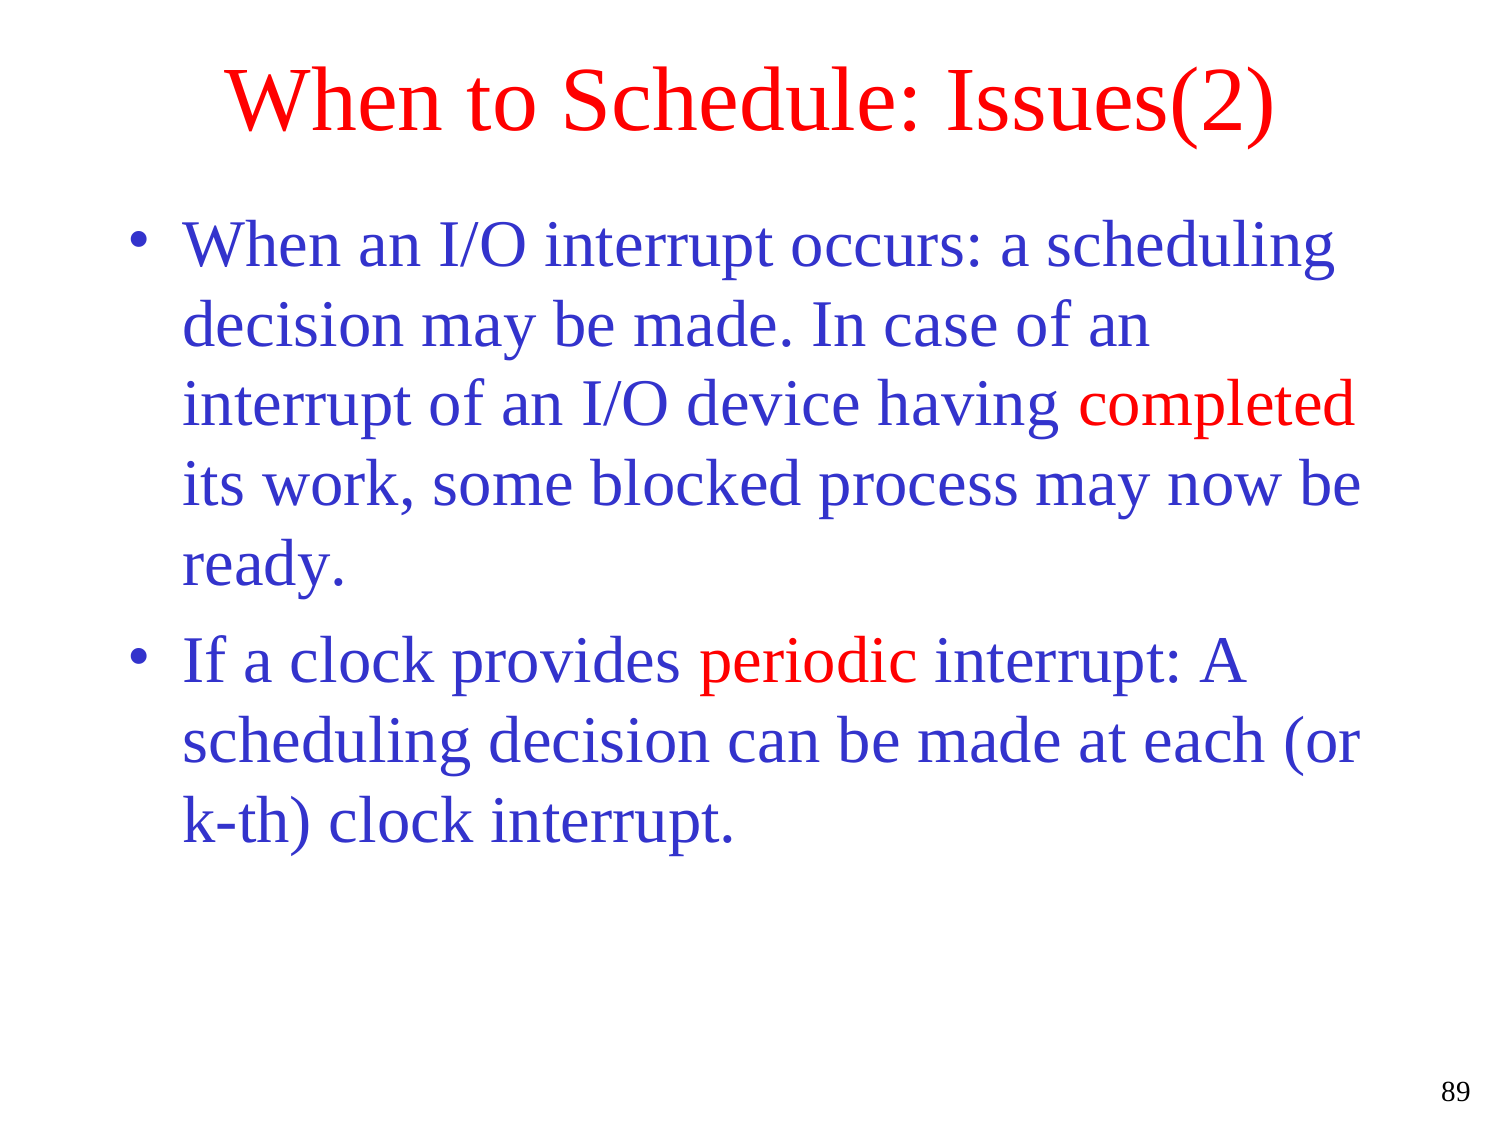

When to Schedule: Issues(2)
When an I/O interrupt occurs: a scheduling decision may be made. In case of an interrupt of an I/O device having completed its work, some blocked process may now be ready.
If a clock provides periodic interrupt: A scheduling decision can be made at each (or k-th) clock interrupt.